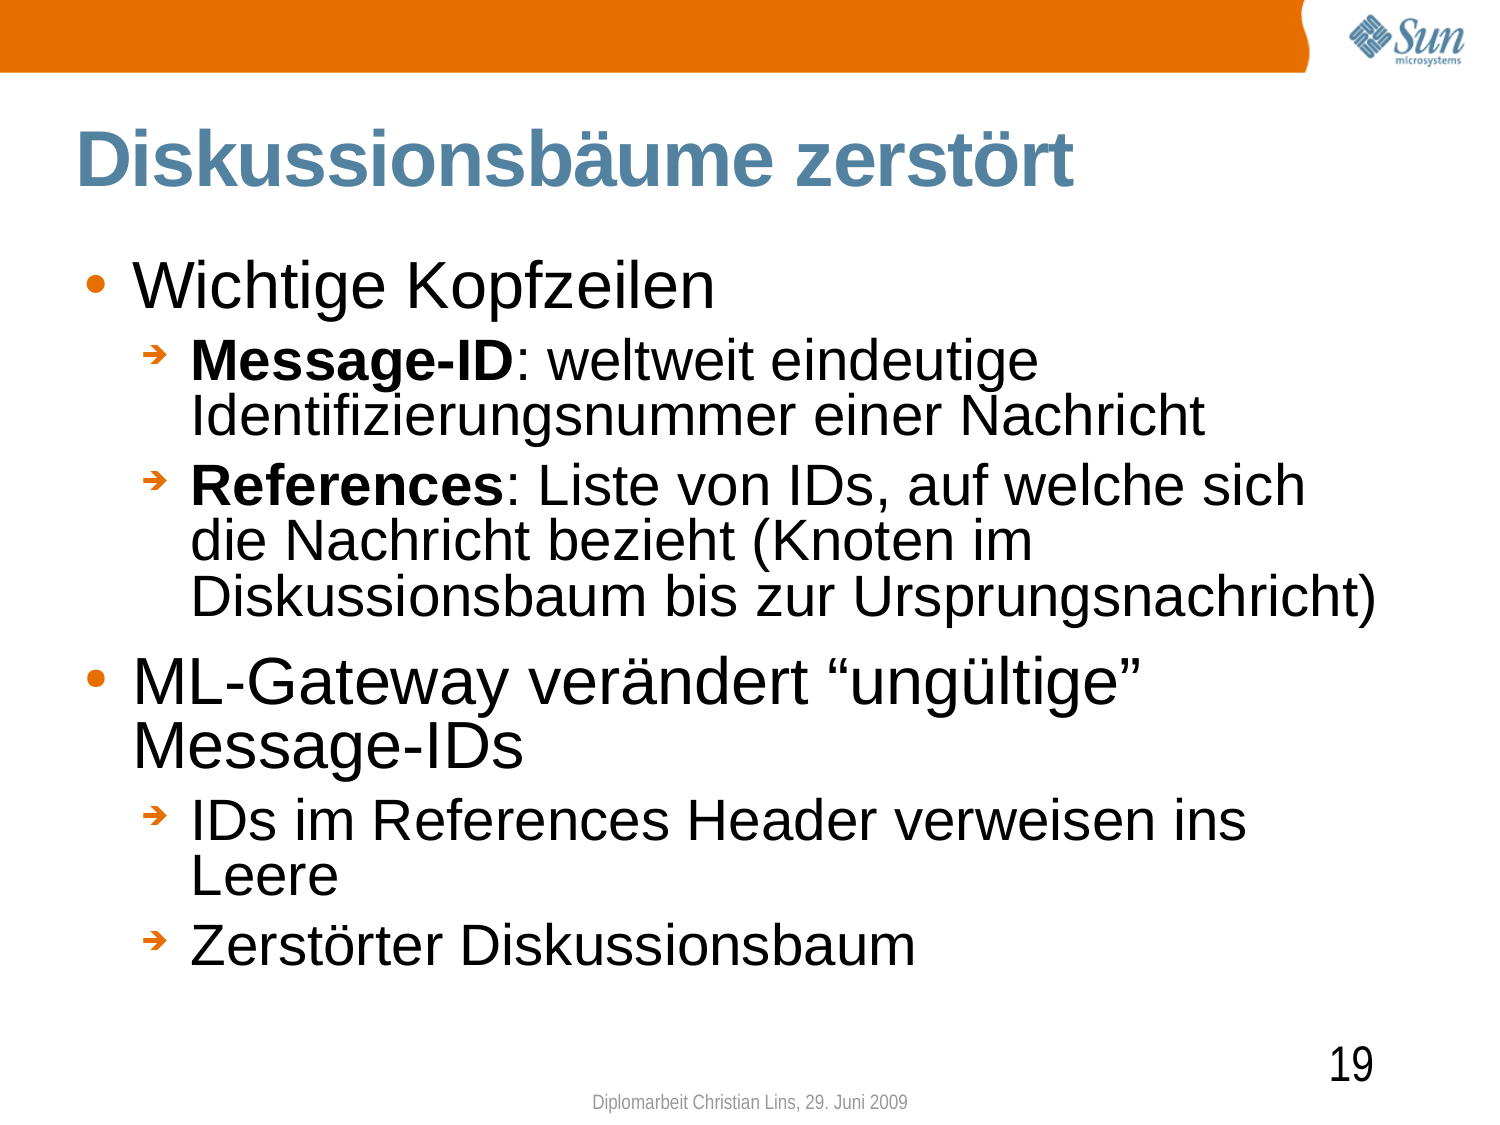

# Diskussionsbäume zerstört
Wichtige Kopfzeilen
Message-ID: weltweit eindeutige Identifizierungsnummer einer Nachricht
References: Liste von IDs, auf welche sich die Nachricht bezieht (Knoten im Diskussionsbaum bis zur Ursprungsnachricht)
ML-Gateway verändert “ungültige” Message-IDs
IDs im References Header verweisen ins Leere
Zerstörter Diskussionsbaum